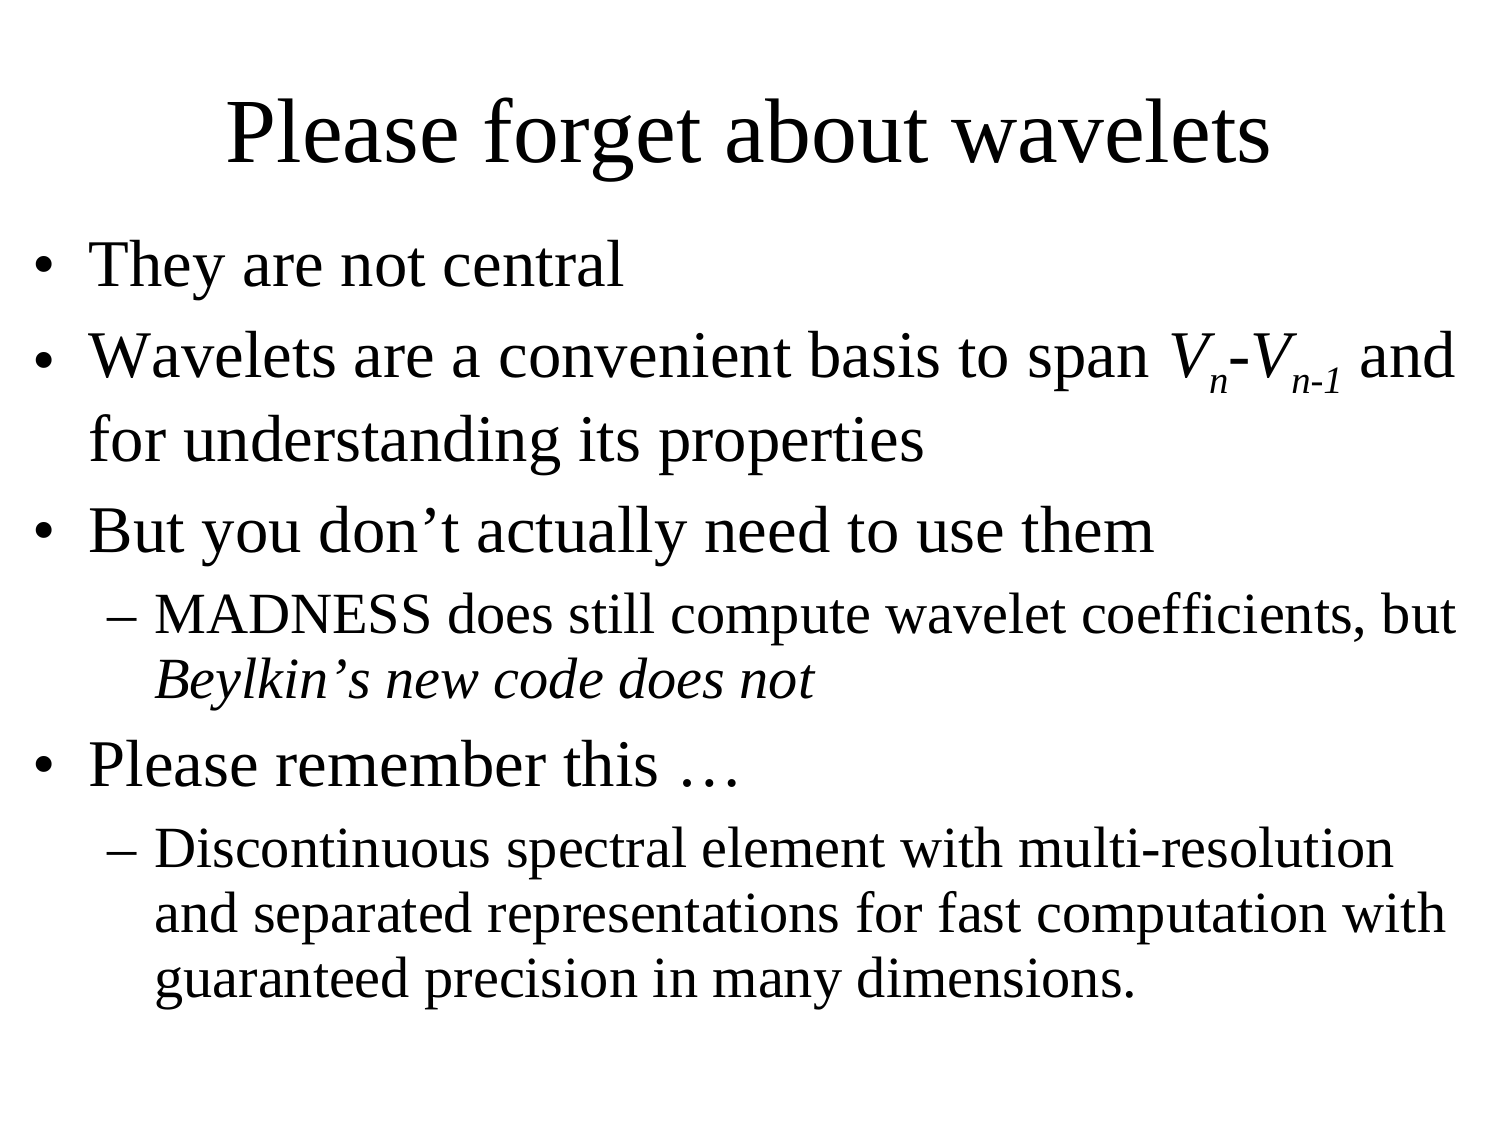

# Please forget about wavelets
They are not central
Wavelets are a convenient basis to span Vn-Vn-1 and for understanding its properties
But you don’t actually need to use them
MADNESS does still compute wavelet coefficients, but Beylkin’s new code does not
Please remember this …
Discontinuous spectral element with multi-resolution and separated representations for fast computation with guaranteed precision in many dimensions.